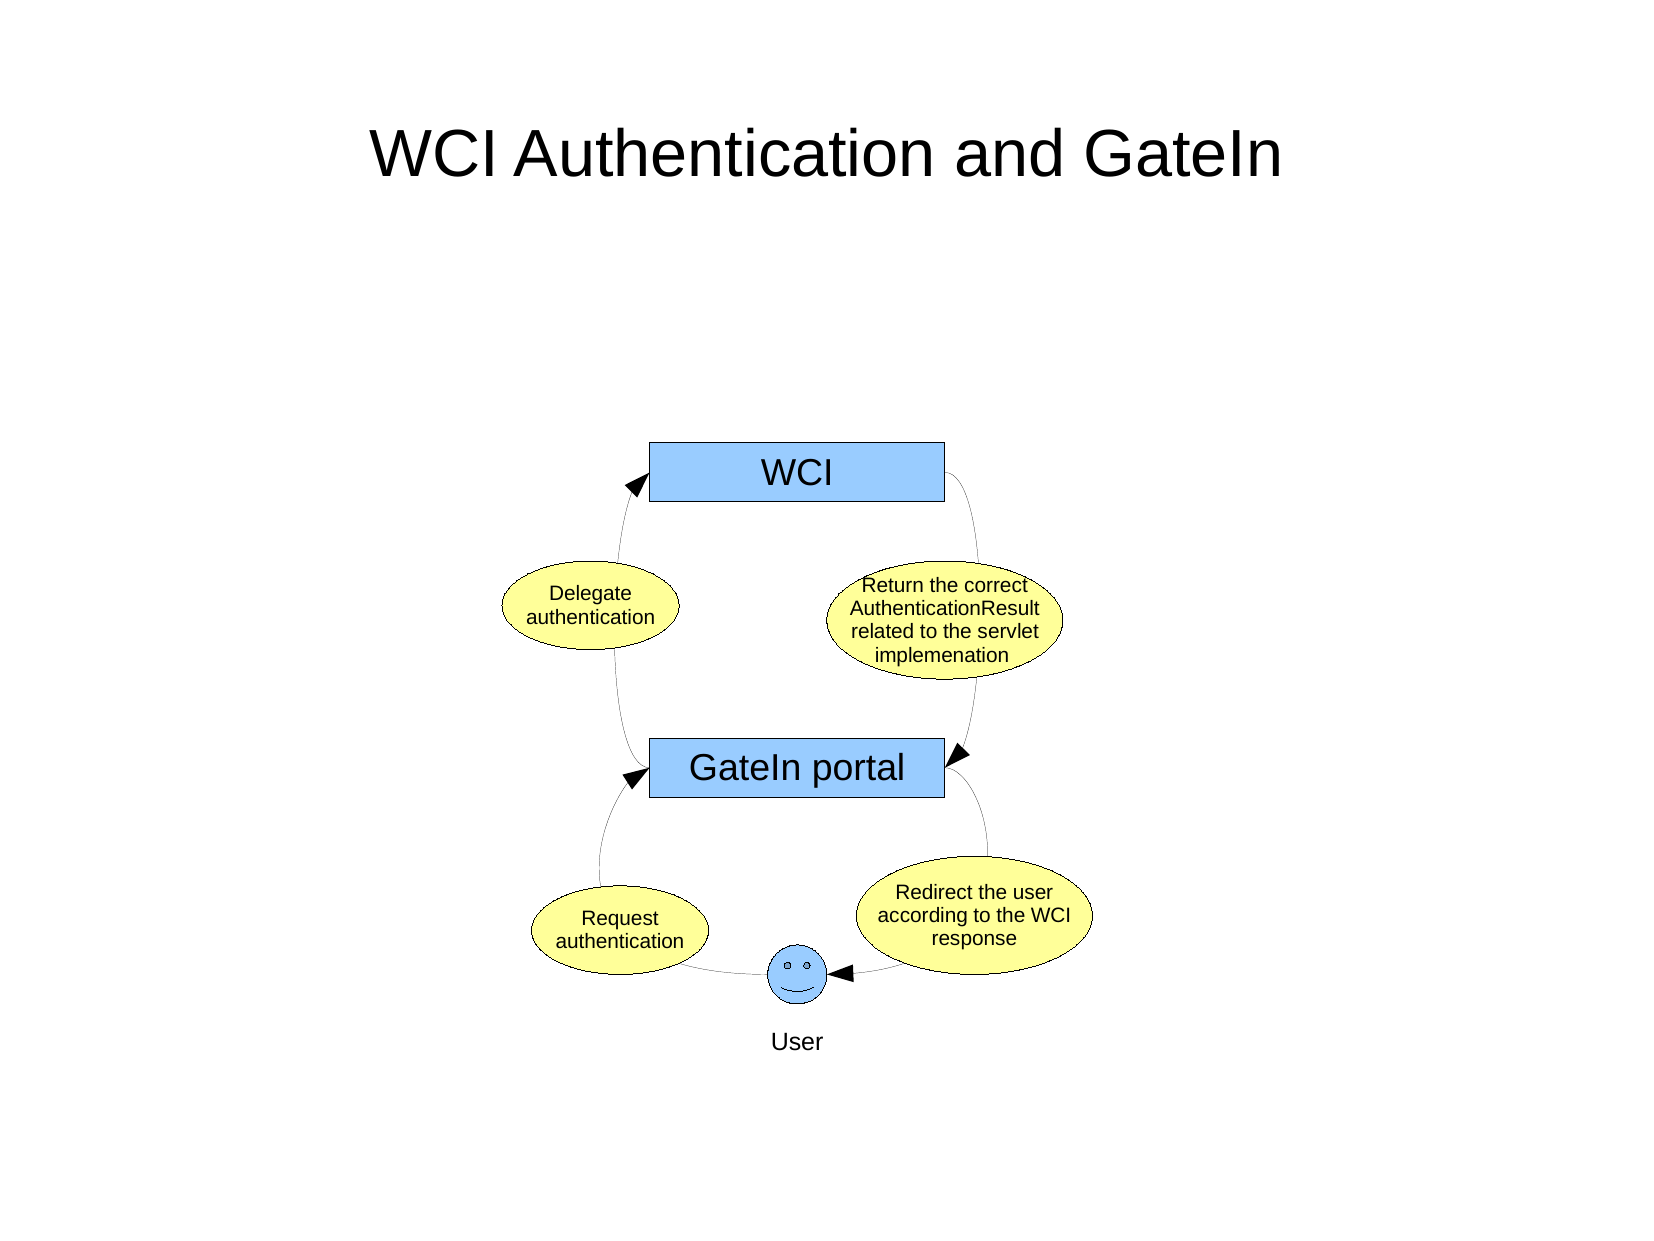

# WCI Authentication and GateIn
WCI
Delegate
authentication
Return the correct
AuthenticationResult
related to the servlet
implemenation
GateIn portal
Redirect the user
according to the WCI
response
Request
authentication
User